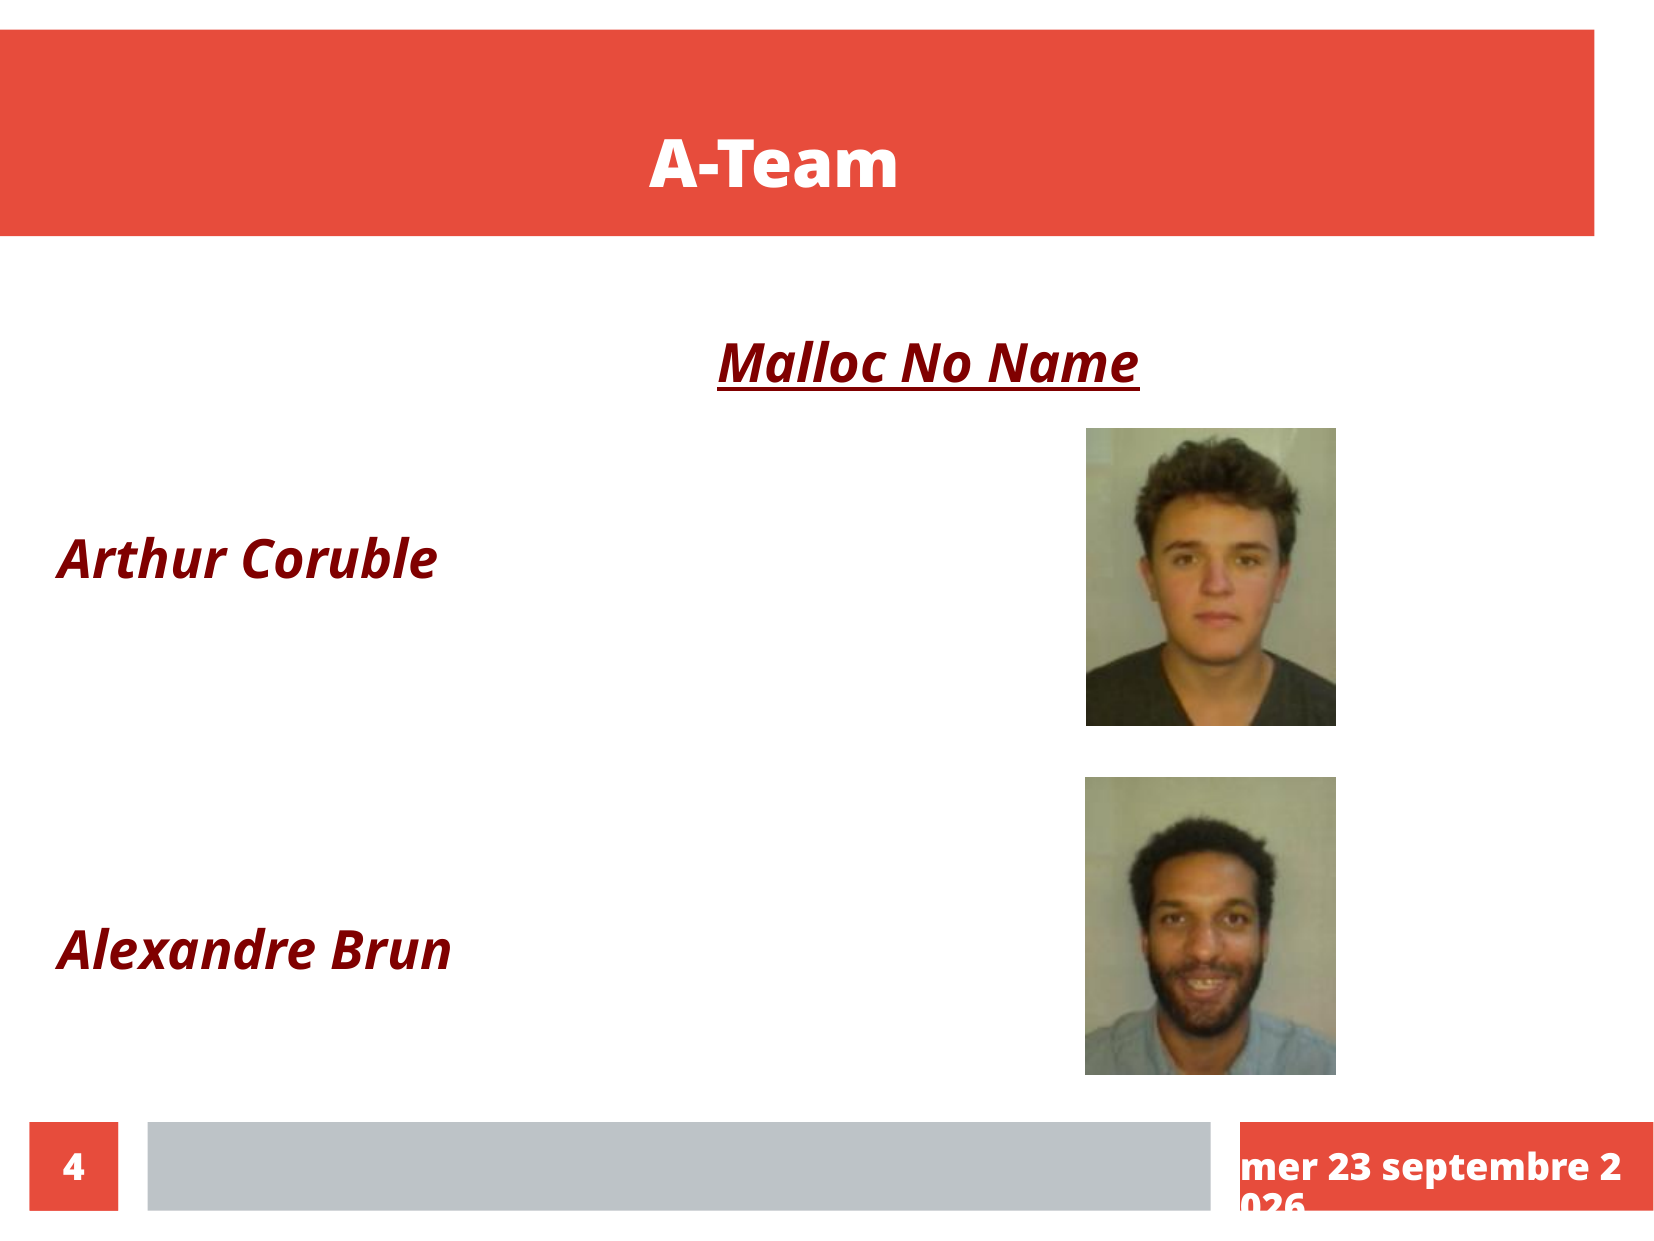

# A-Team
 Malloc No Name
Arthur Coruble
Alexandre Brun
4